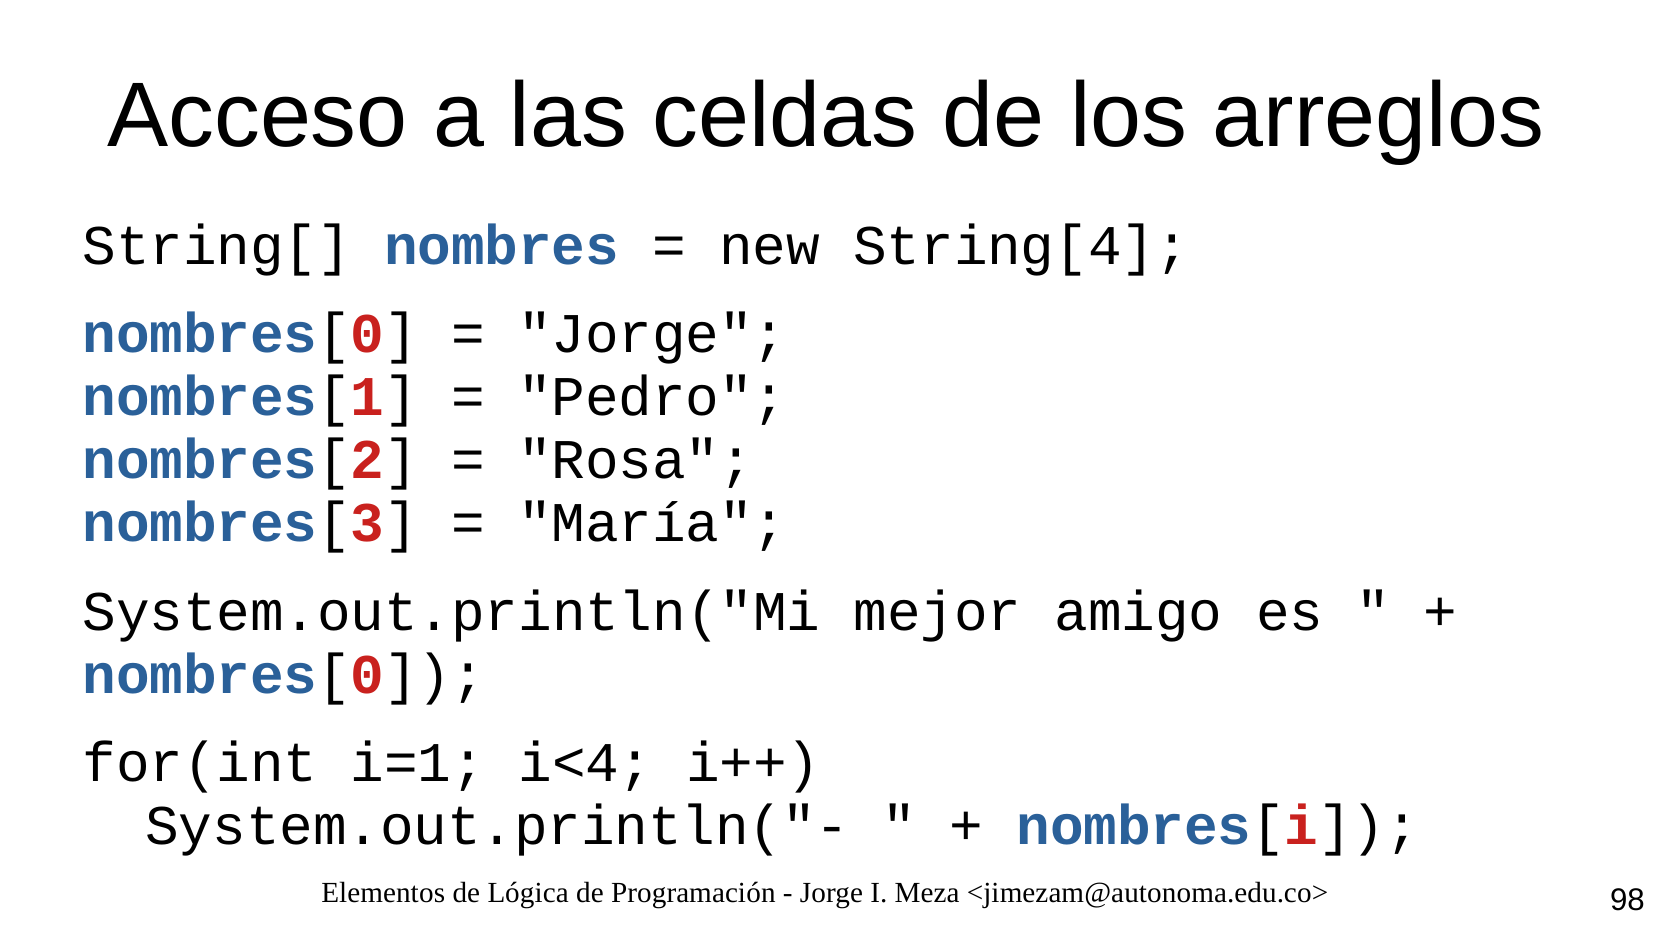

# Acceso a las celdas de los arreglos
String[] nombres = new String[4];
nombres[0] = "Jorge";
nombres[1] = "Pedro";
nombres[2] = "Rosa";
nombres[3] = "María";
System.out.println("Mi mejor amigo es " + nombres[0]);
for(int i=1; i<4; i++)
	System.out.println("- " + nombres[i]);
Elementos de Lógica de Programación - Jorge I. Meza <jimezam@autonoma.edu.co>